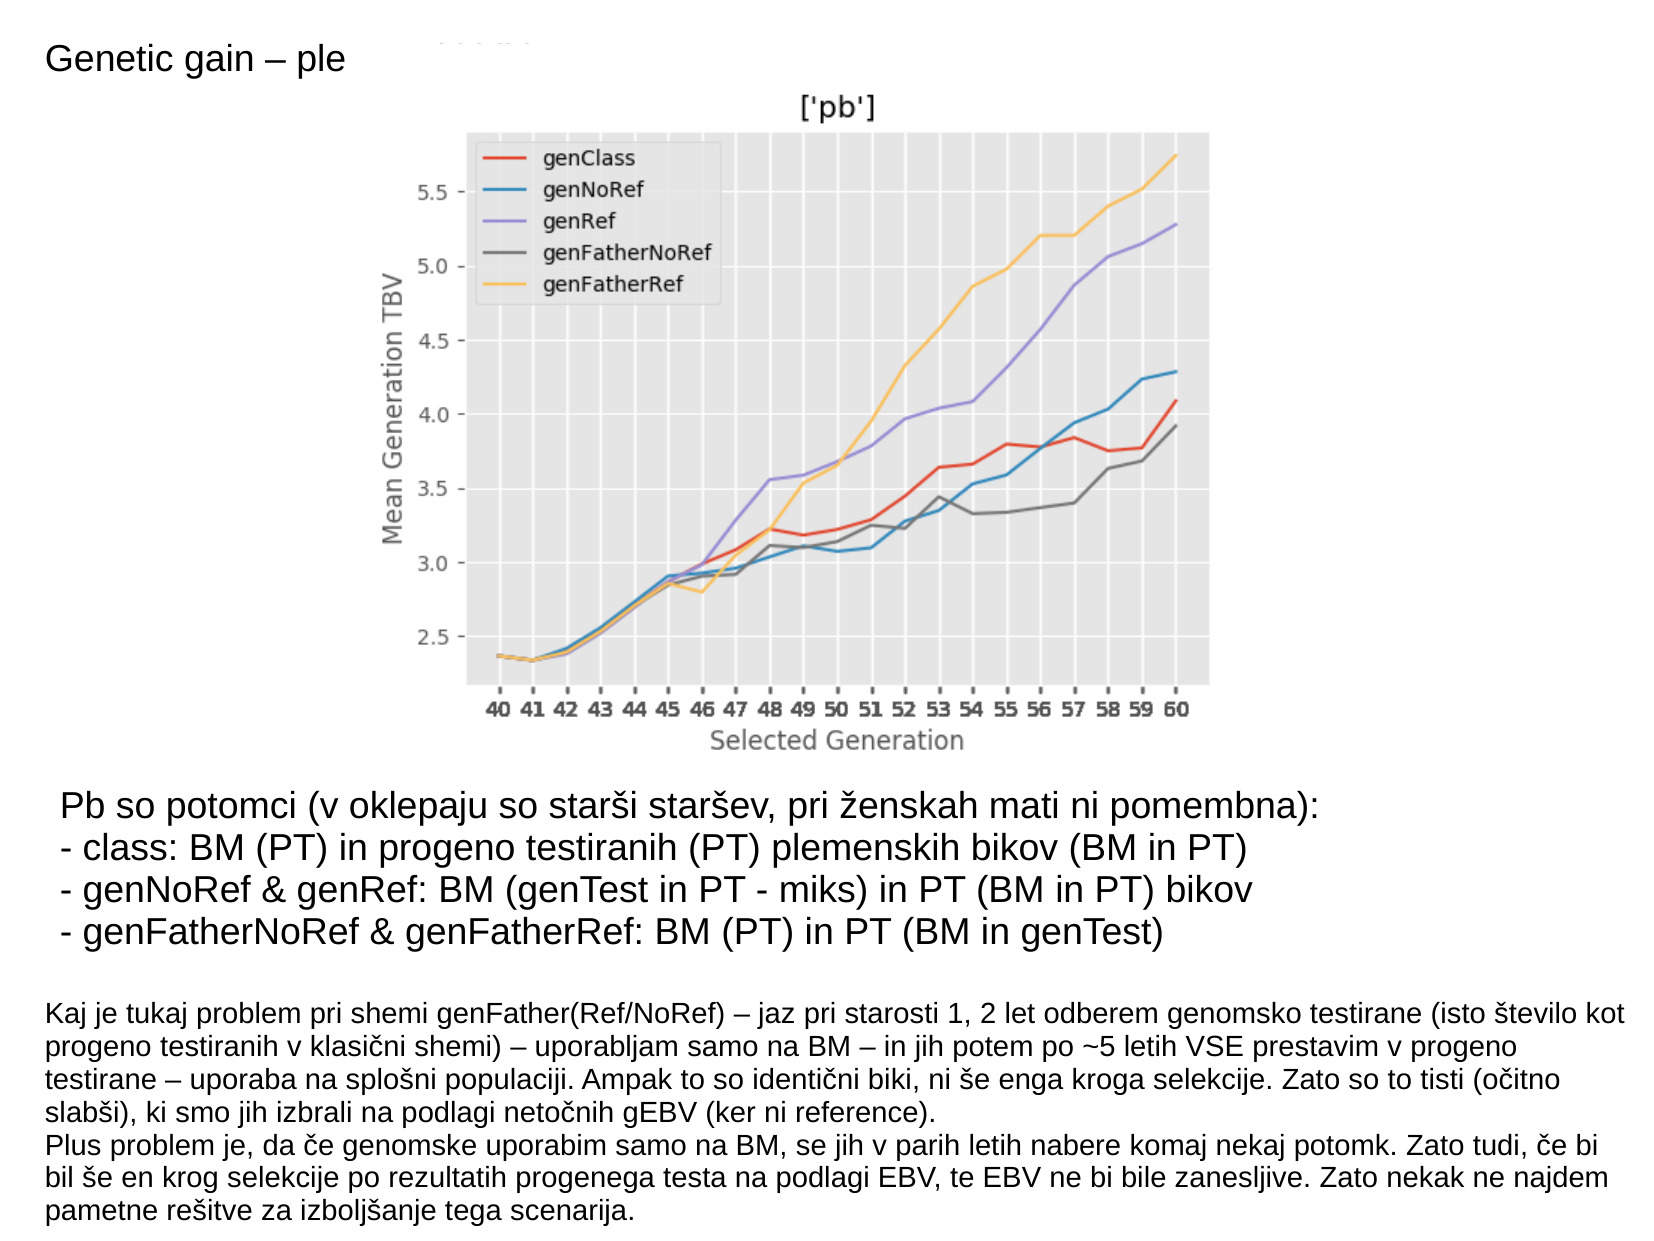

Genetic gain – plemenski biki
Pb so potomci (v oklepaju so starši staršev, pri ženskah mati ni pomembna):
- class: BM (PT) in progeno testiranih (PT) plemenskih bikov (BM in PT)
- genNoRef & genRef: BM (genTest in PT - miks) in PT (BM in PT) bikov
- genFatherNoRef & genFatherRef: BM (PT) in PT (BM in genTest)
Kaj je tukaj problem pri shemi genFather(Ref/NoRef) – jaz pri starosti 1, 2 let odberem genomsko testirane (isto število kot progeno testiranih v klasični shemi) – uporabljam samo na BM – in jih potem po ~5 letih VSE prestavim v progeno testirane – uporaba na splošni populaciji. Ampak to so identični biki, ni še enga kroga selekcije. Zato so to tisti (očitno slabši), ki smo jih izbrali na podlagi netočnih gEBV (ker ni reference).
Plus problem je, da če genomske uporabim samo na BM, se jih v parih letih nabere komaj nekaj potomk. Zato tudi, če bi bil še en krog selekcije po rezultatih progenega testa na podlagi EBV, te EBV ne bi bile zanesljive. Zato nekak ne najdem pametne rešitve za izboljšanje tega scenarija.